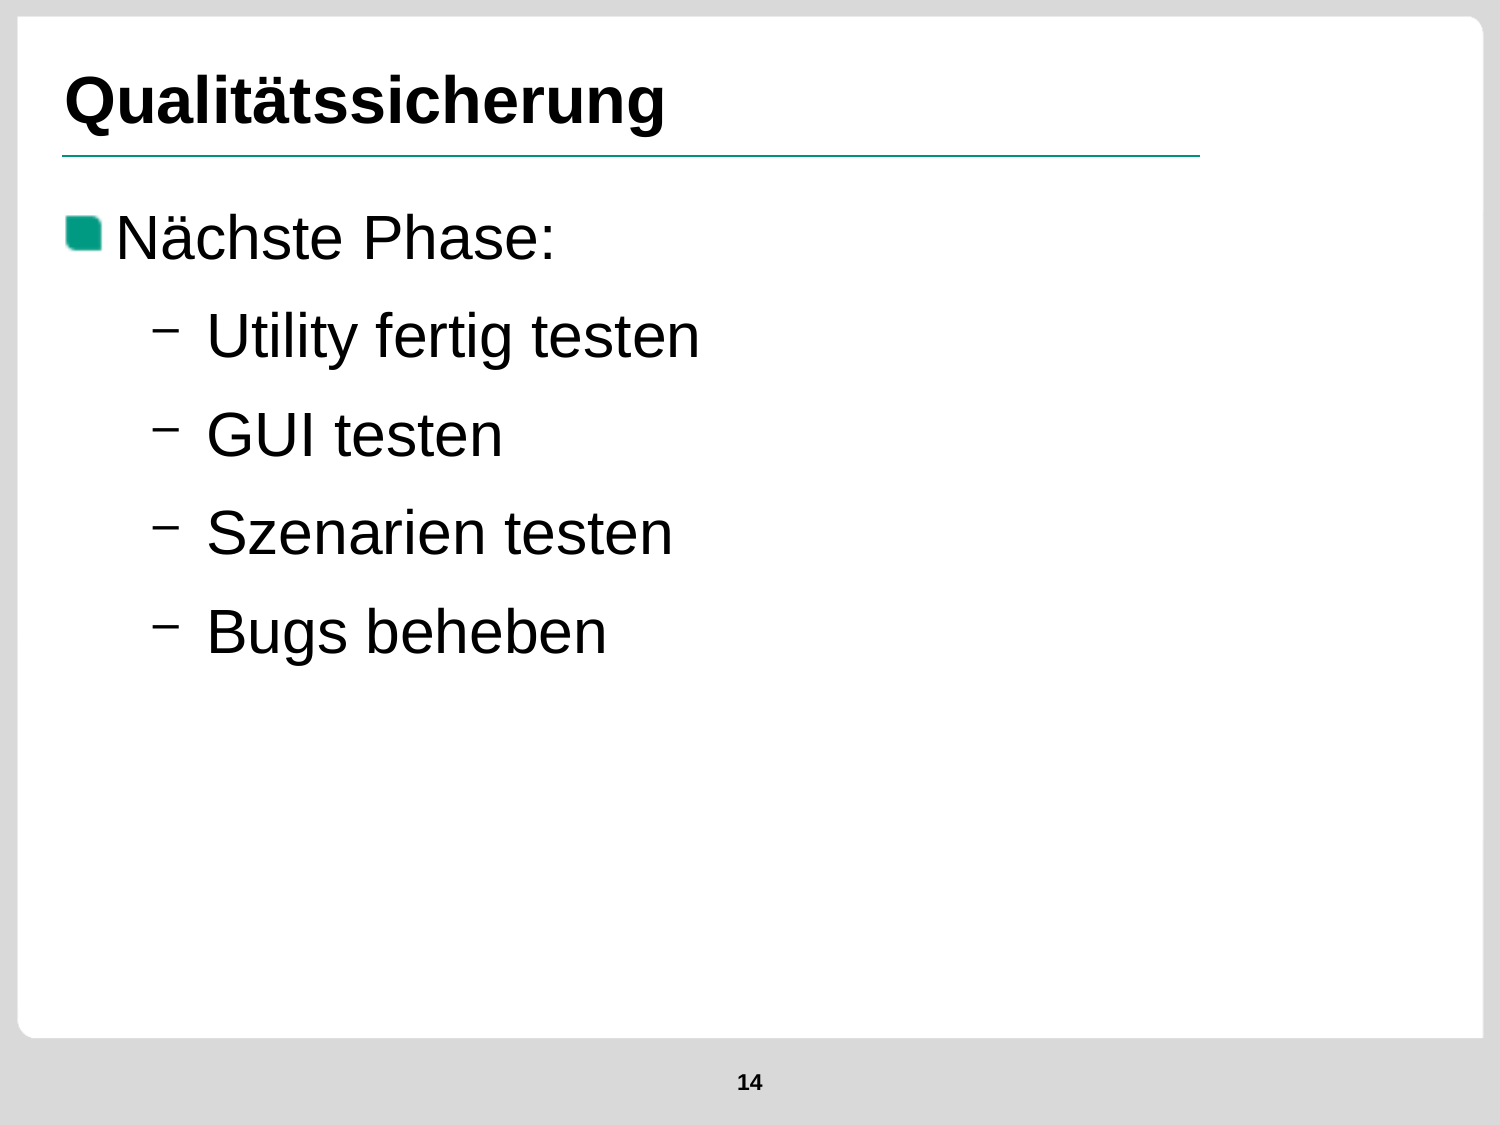

# Qualitätssicherung
Nächste Phase:
Utility fertig testen
GUI testen
Szenarien testen
Bugs beheben